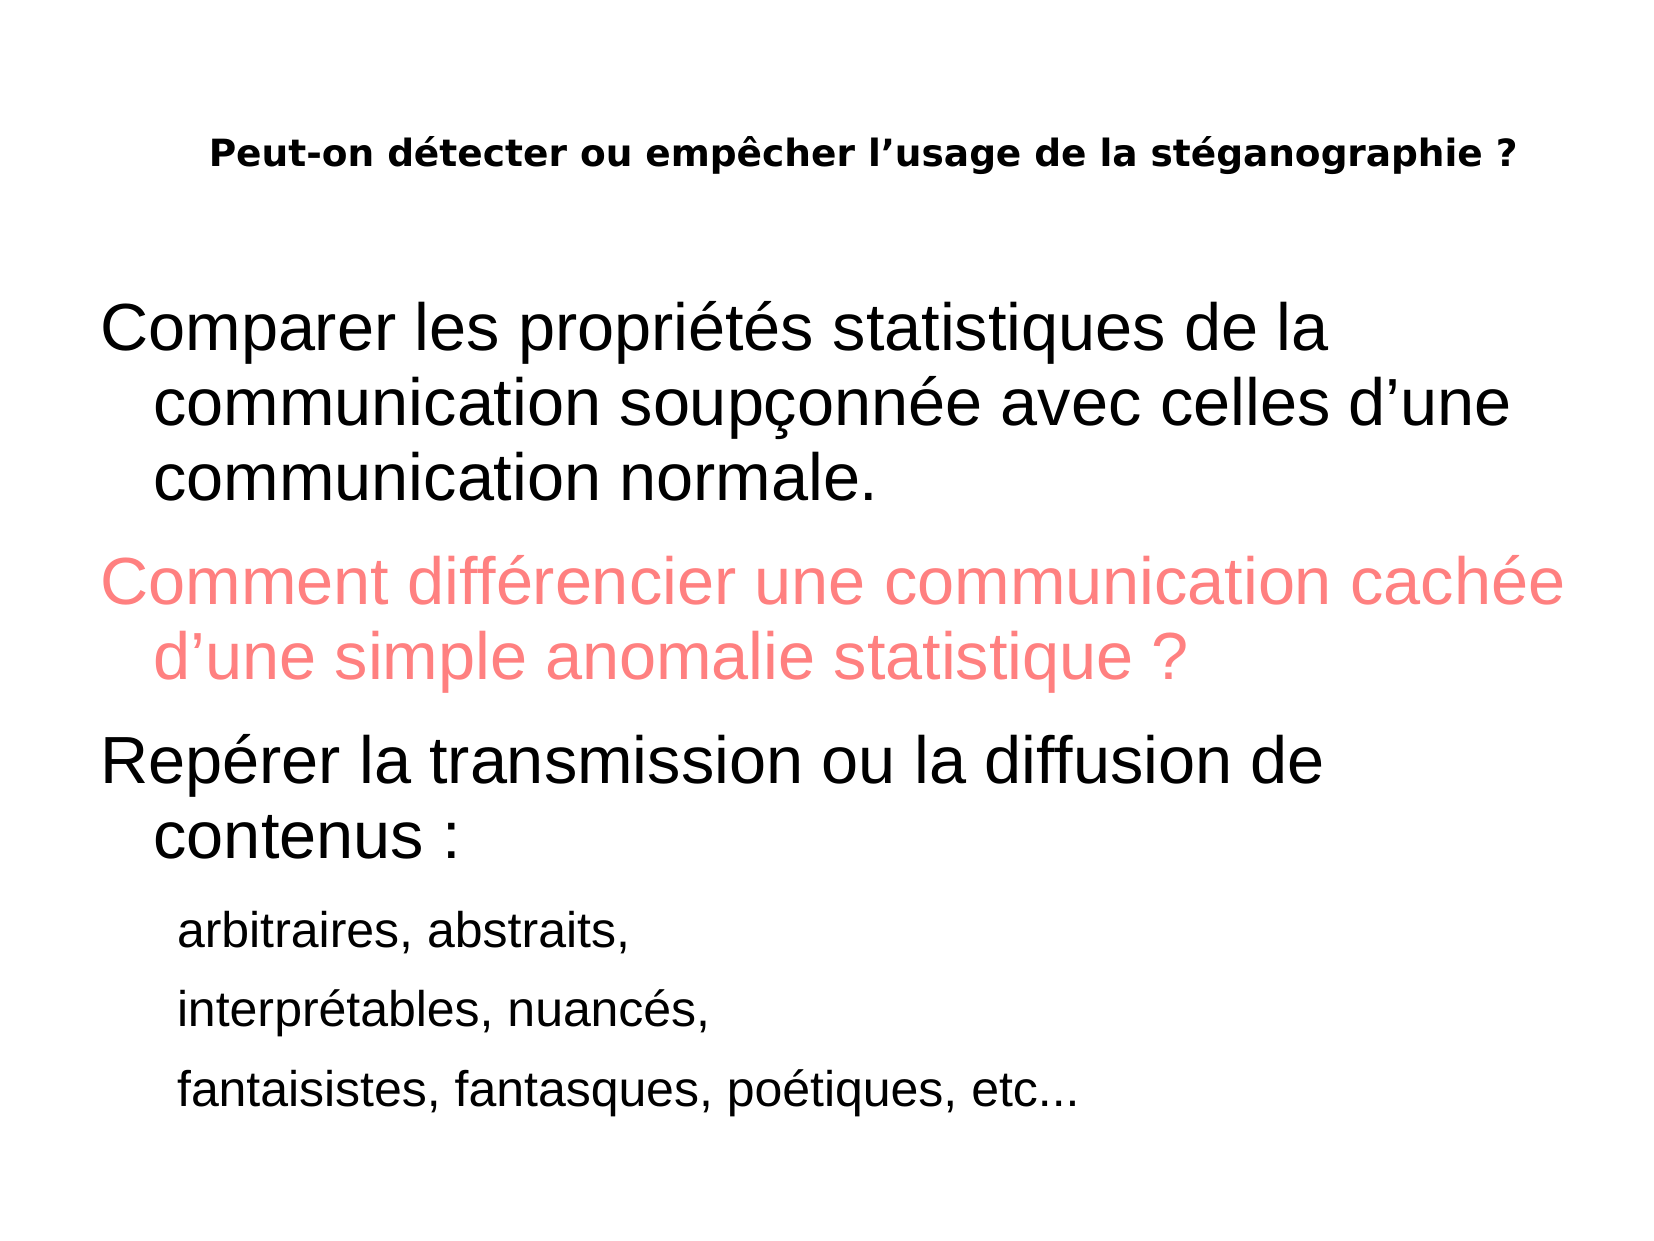

# Peut-on détecter ou empêcher l’usage de la stéganographie ?
Comparer les propriétés statistiques de la communication soupçonnée avec celles d’une communication normale.
Comment différencier une communication cachée d’une simple anomalie statistique ?
Repérer la transmission ou la diffusion de contenus :
arbitraires, abstraits,
interprétables, nuancés,
fantaisistes, fantasques, poétiques, etc...